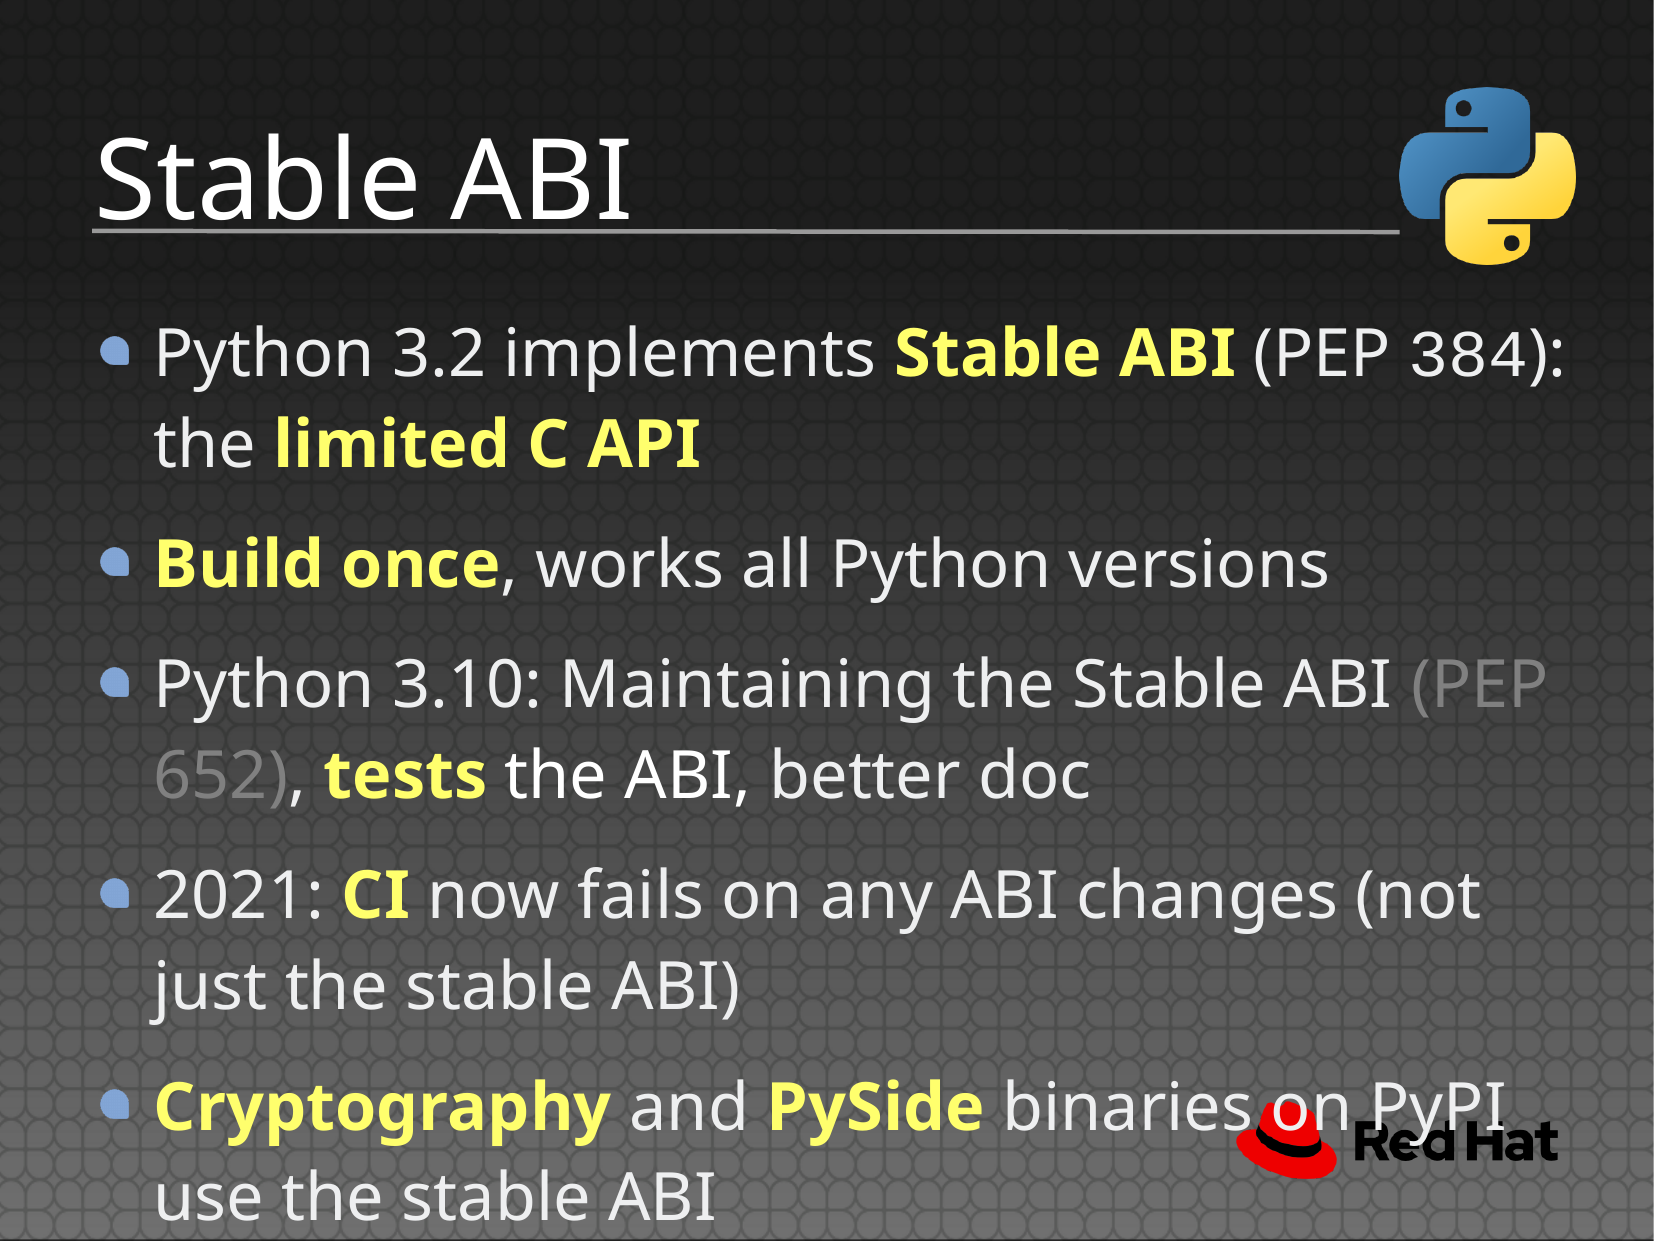

Stable ABI
# Python 3.2 implements Stable ABI (PEP 384): the limited C API
Build once, works all Python versions
Python 3.10: Maintaining the Stable ABI (PEP 652), tests the ABI, better doc
2021: CI now fails on any ABI changes (not just the stable ABI)
Cryptography and PySide binaries on PyPI use the stable ABI